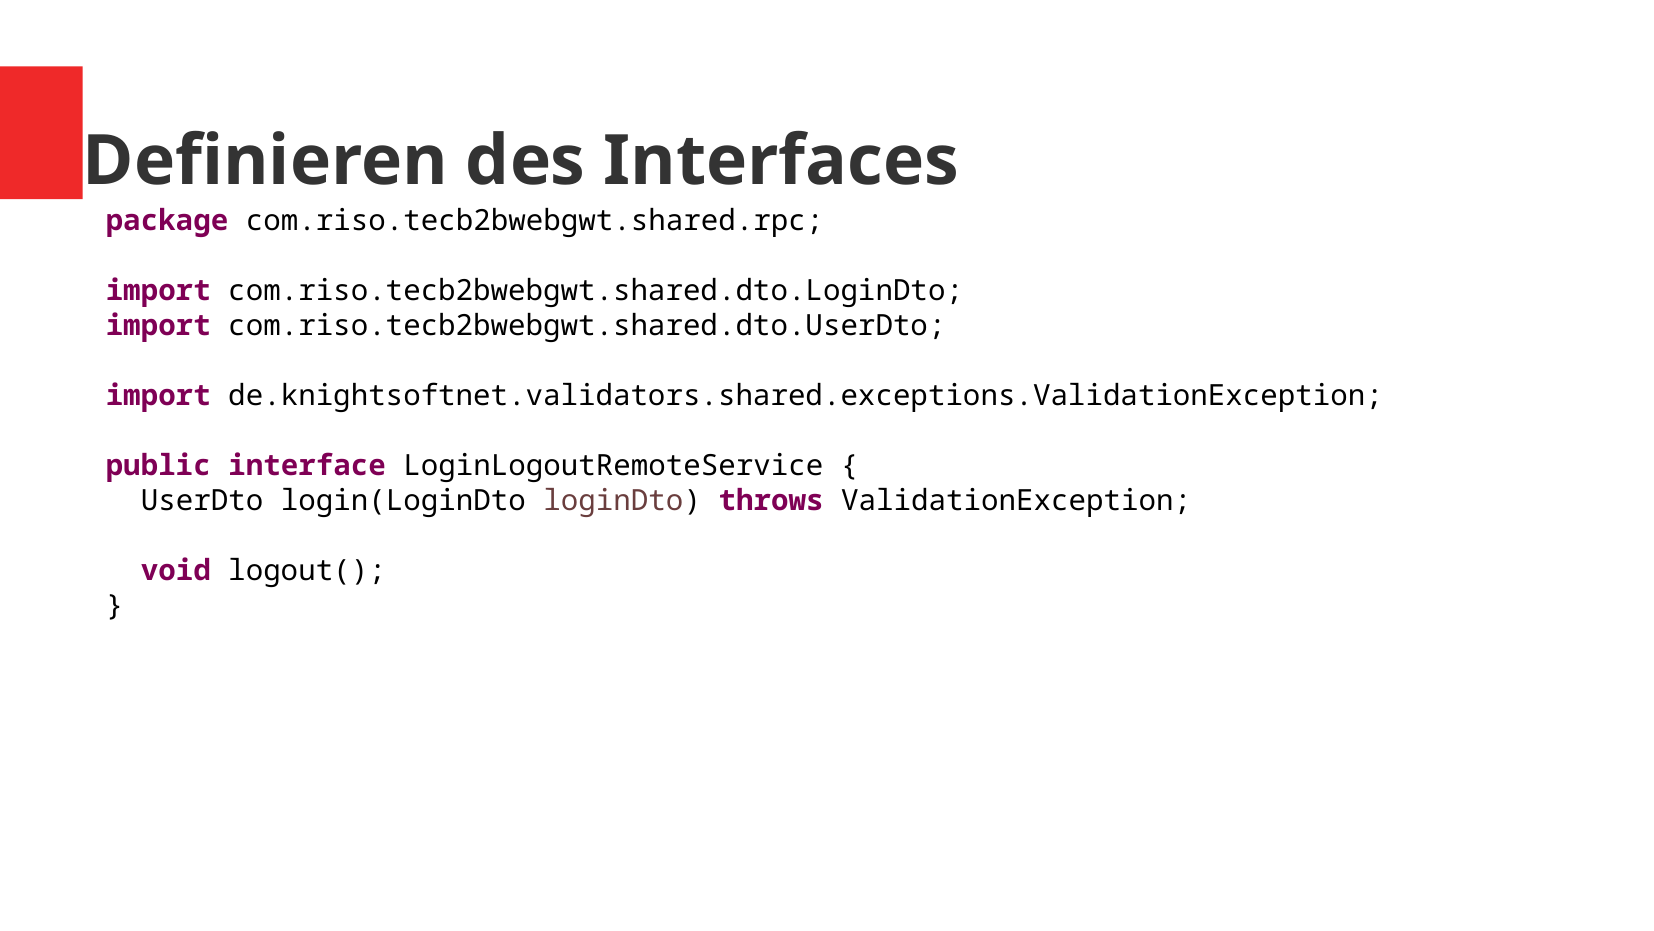

# Definieren des Interfaces
package com.riso.tecb2bwebgwt.shared.rpc;
import com.riso.tecb2bwebgwt.shared.dto.LoginDto;
import com.riso.tecb2bwebgwt.shared.dto.UserDto;
import de.knightsoftnet.validators.shared.exceptions.ValidationException;
public interface LoginLogoutRemoteService {
 UserDto login(LoginDto loginDto) throws ValidationException;
 void logout();
}